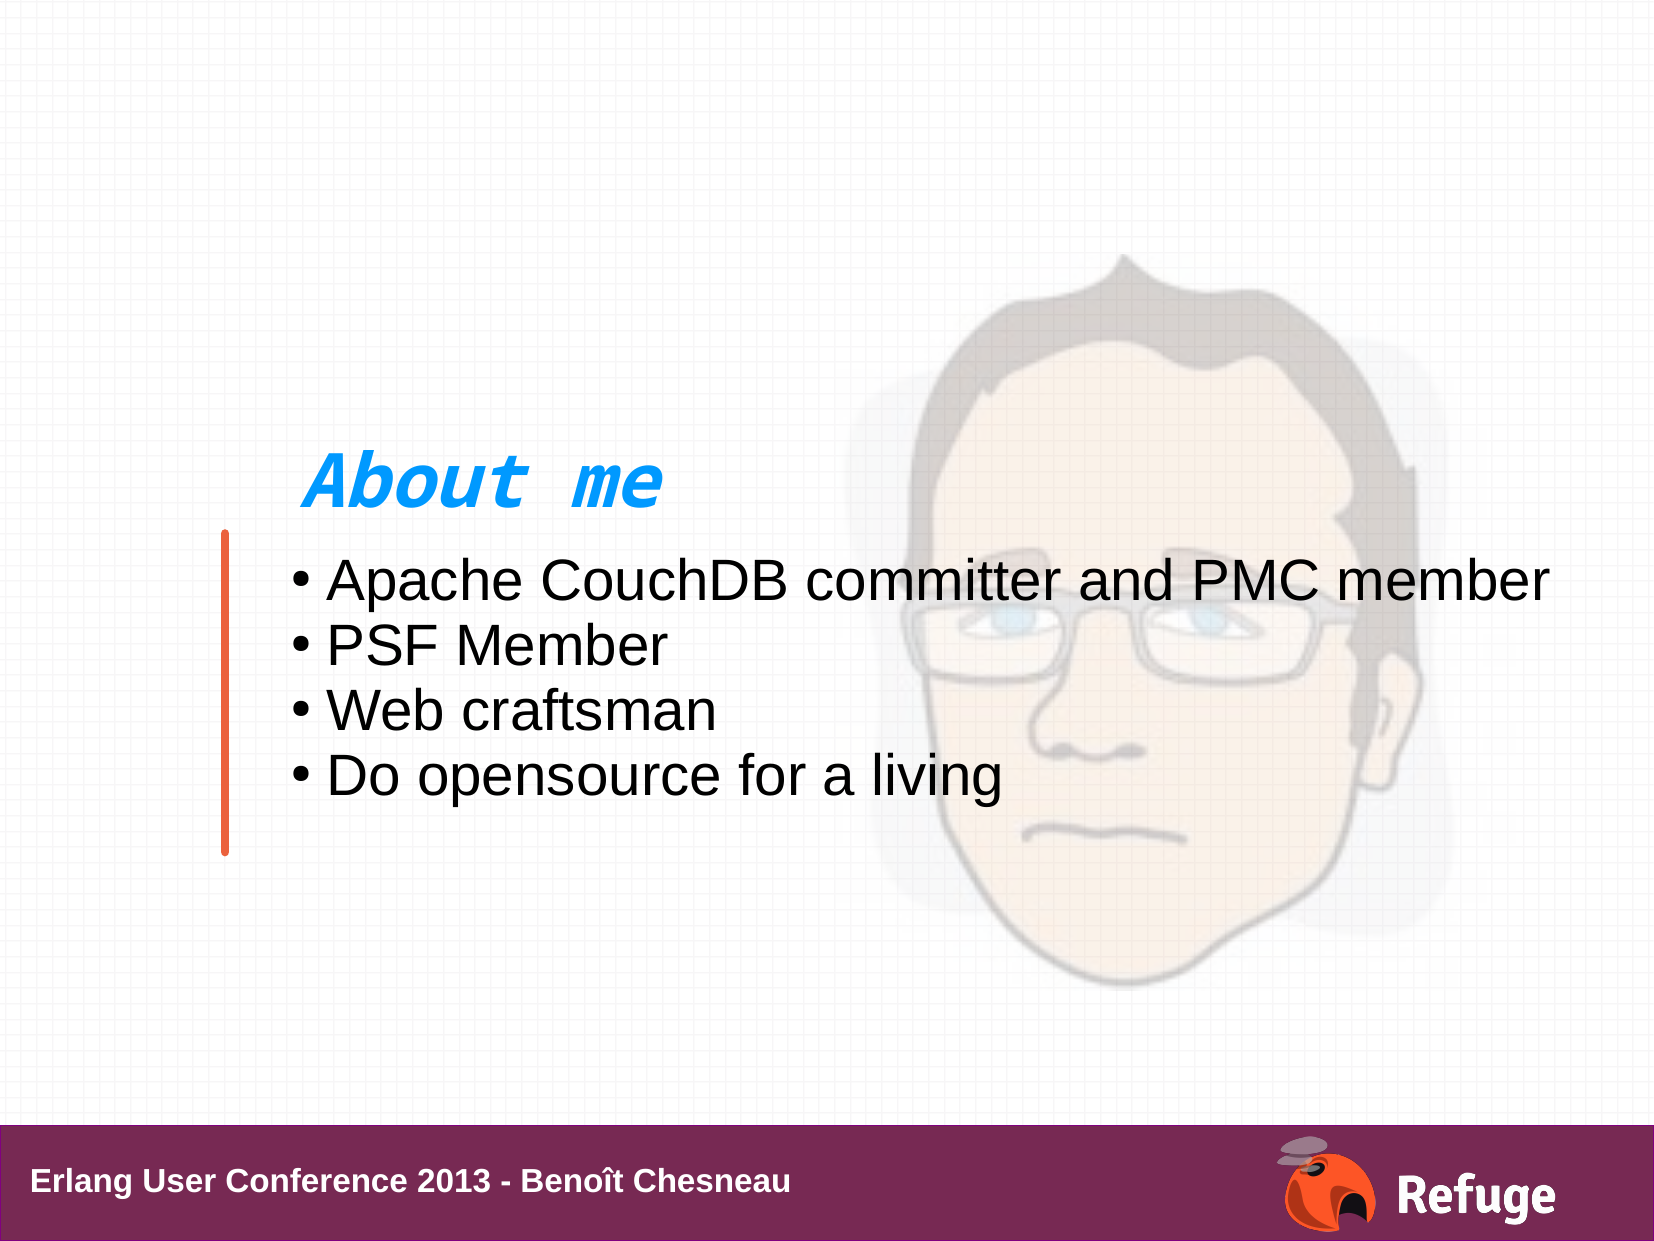

About me
Apache CouchDB committer and PMC member
PSF Member
Web craftsman
Do opensource for a living
Erlang User Conference 2013 - Benoît Chesneau